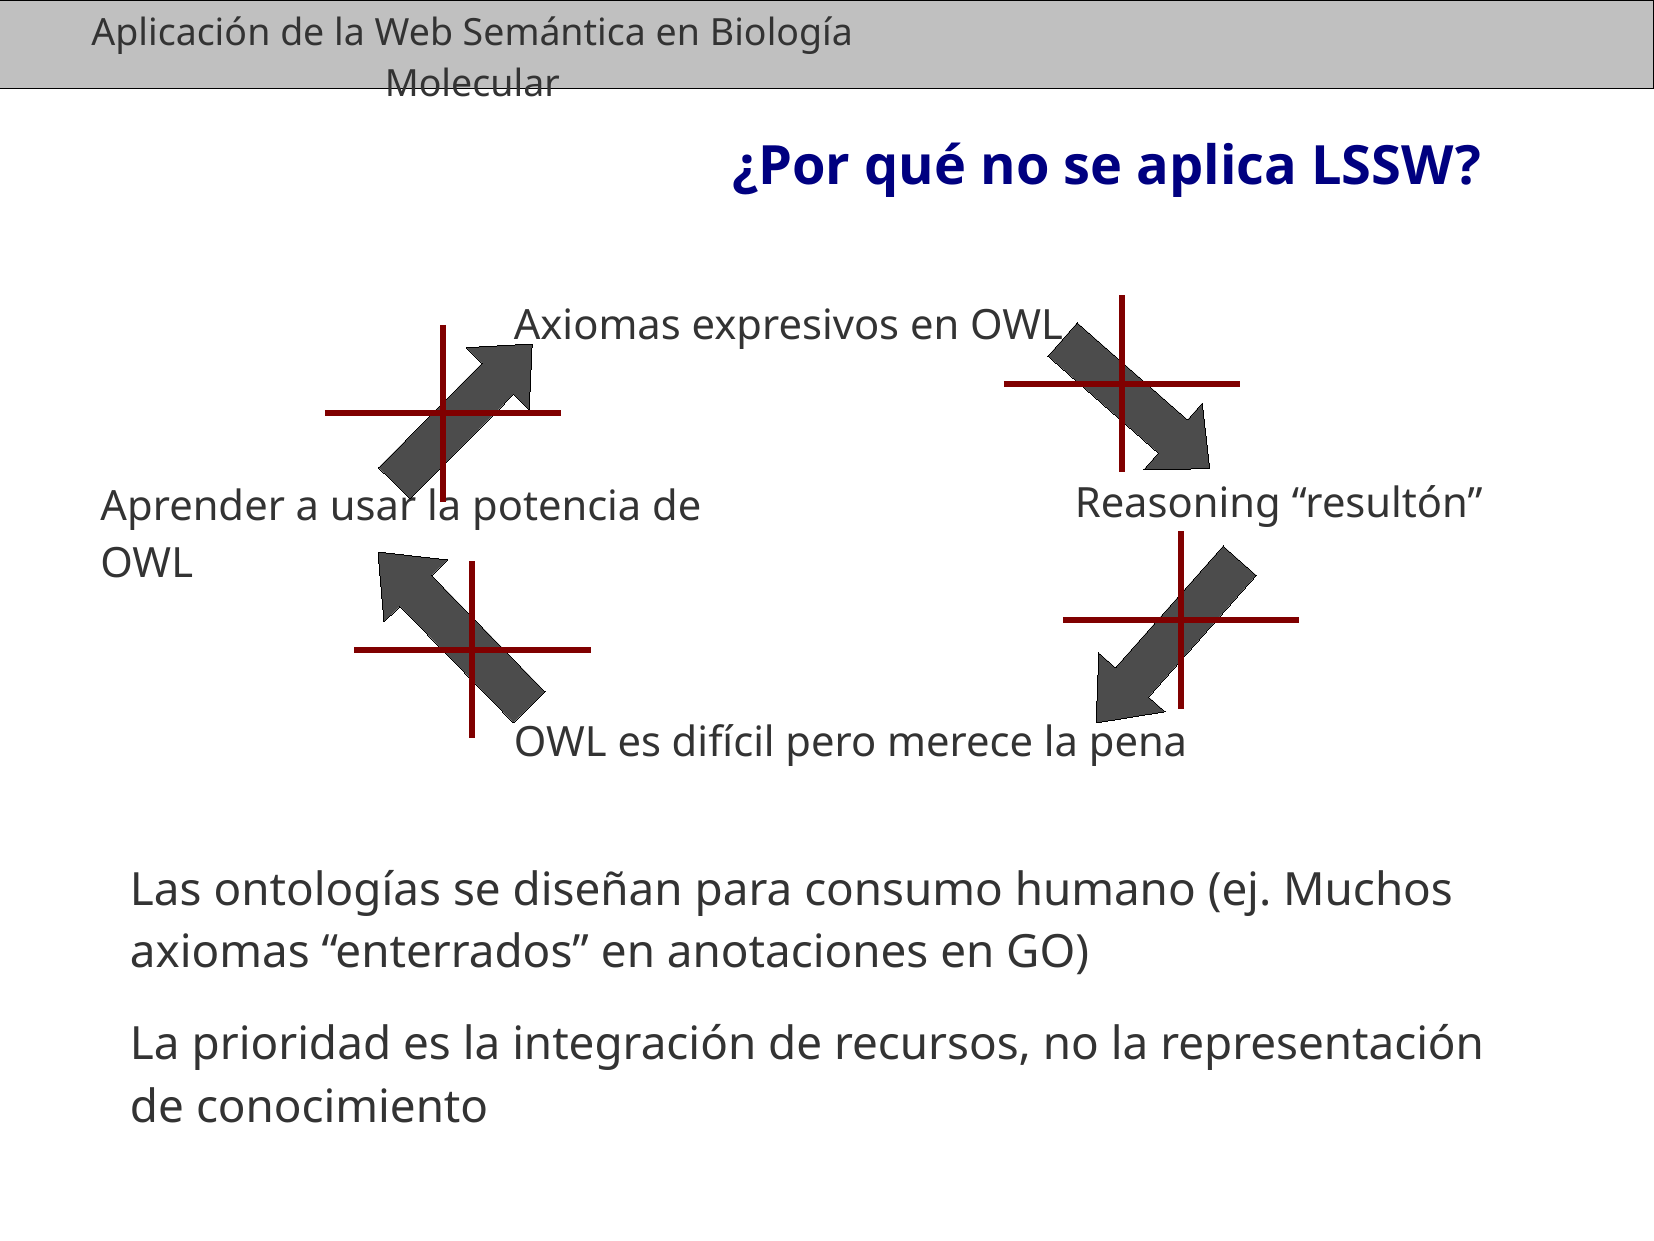

Aplicación de la Web Semántica en Biología Molecular
¿Por qué no se aplica LSSW?
Axiomas expresivos en OWL
Reasoning “resultón”
Aprender a usar la potencia de OWL
OWL es difícil pero merece la pena
# Las ontologías se diseñan para consumo humano (ej. Muchos axiomas “enterrados” en anotaciones en GO)
La prioridad es la integración de recursos, no la representación de conocimiento